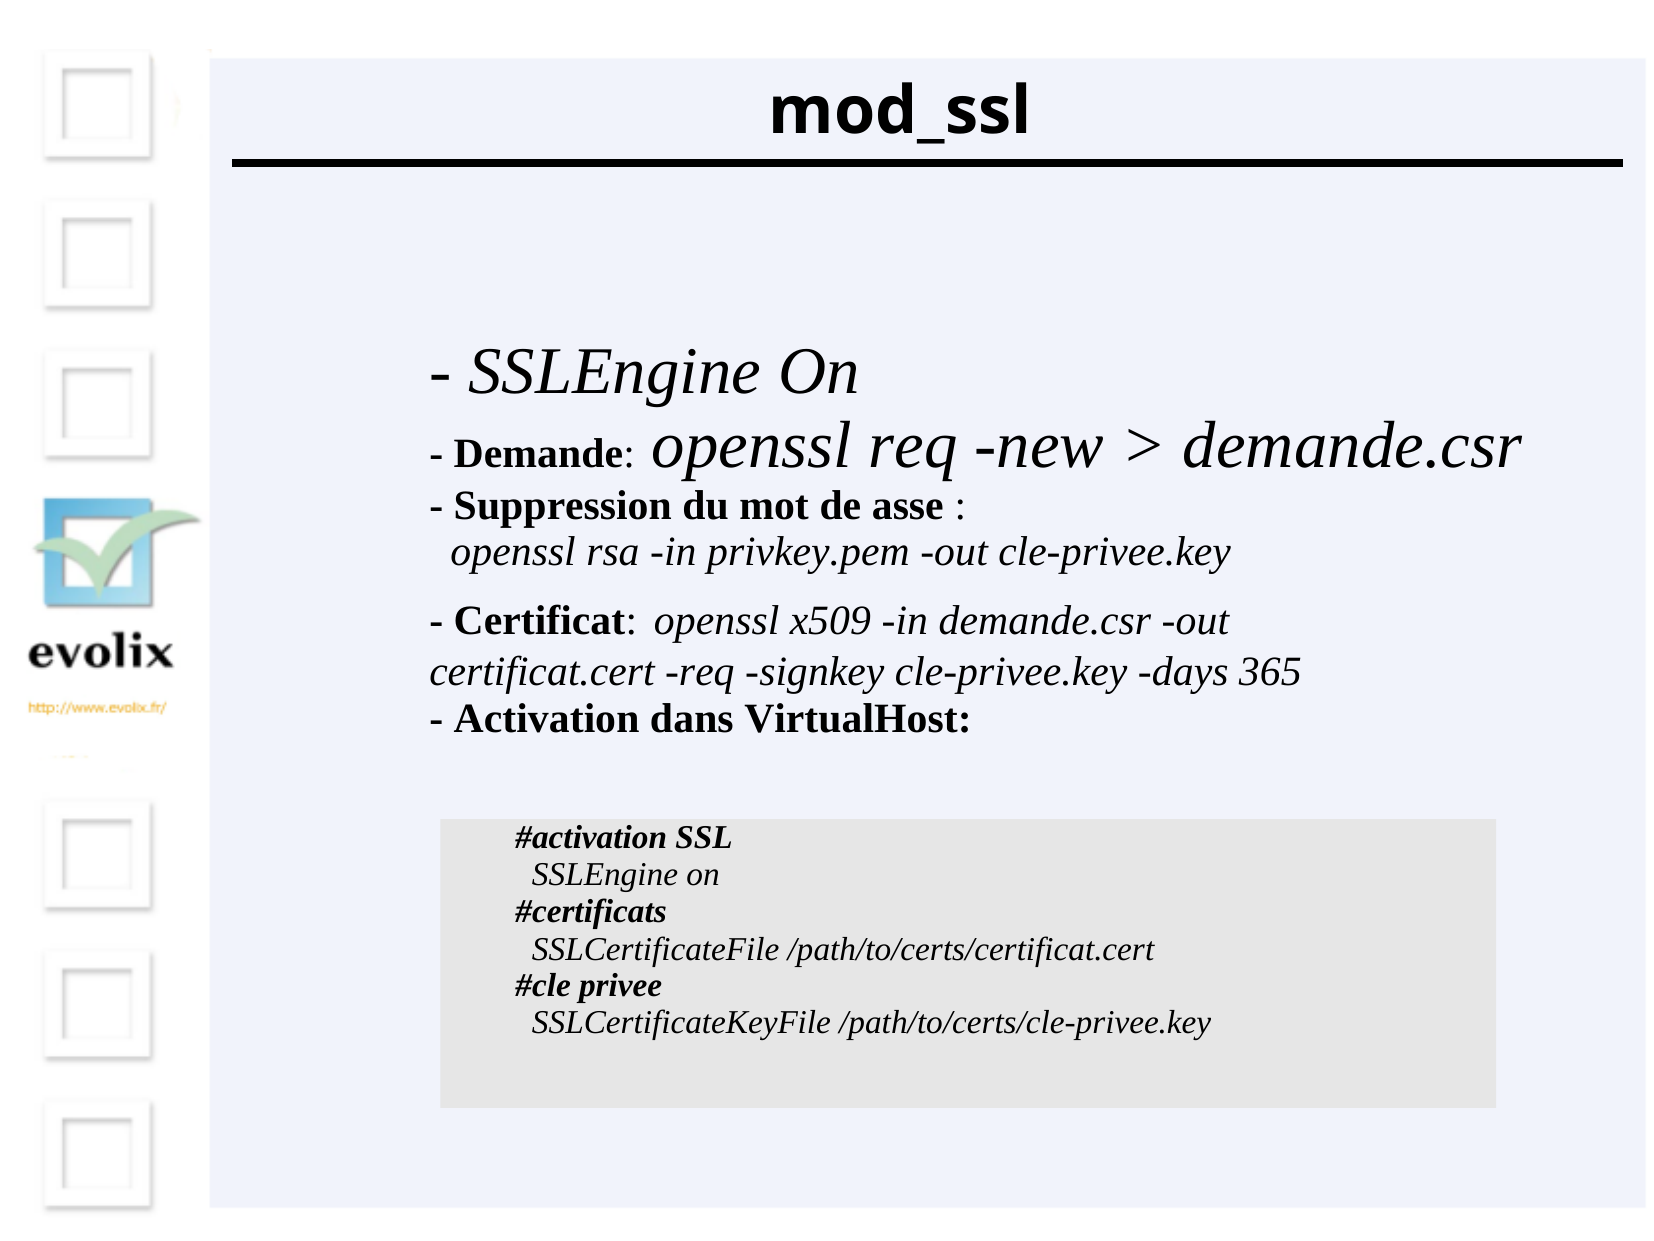

mod_ssl
# - SSLEngine On
- Demande: openssl req -new > demande.csr
- Suppression du mot de asse :
 openssl rsa -in privkey.pem -out cle-privee.key
- Certificat: openssl x509 -in demande.csr -out certificat.cert -req -signkey cle-privee.key -days 365
- Activation dans VirtualHost:
#activation SSL
 SSLEngine on
#certificats
 SSLCertificateFile /path/to/certs/certificat.cert
#cle privee
 SSLCertificateKeyFile /path/to/certs/cle-privee.key